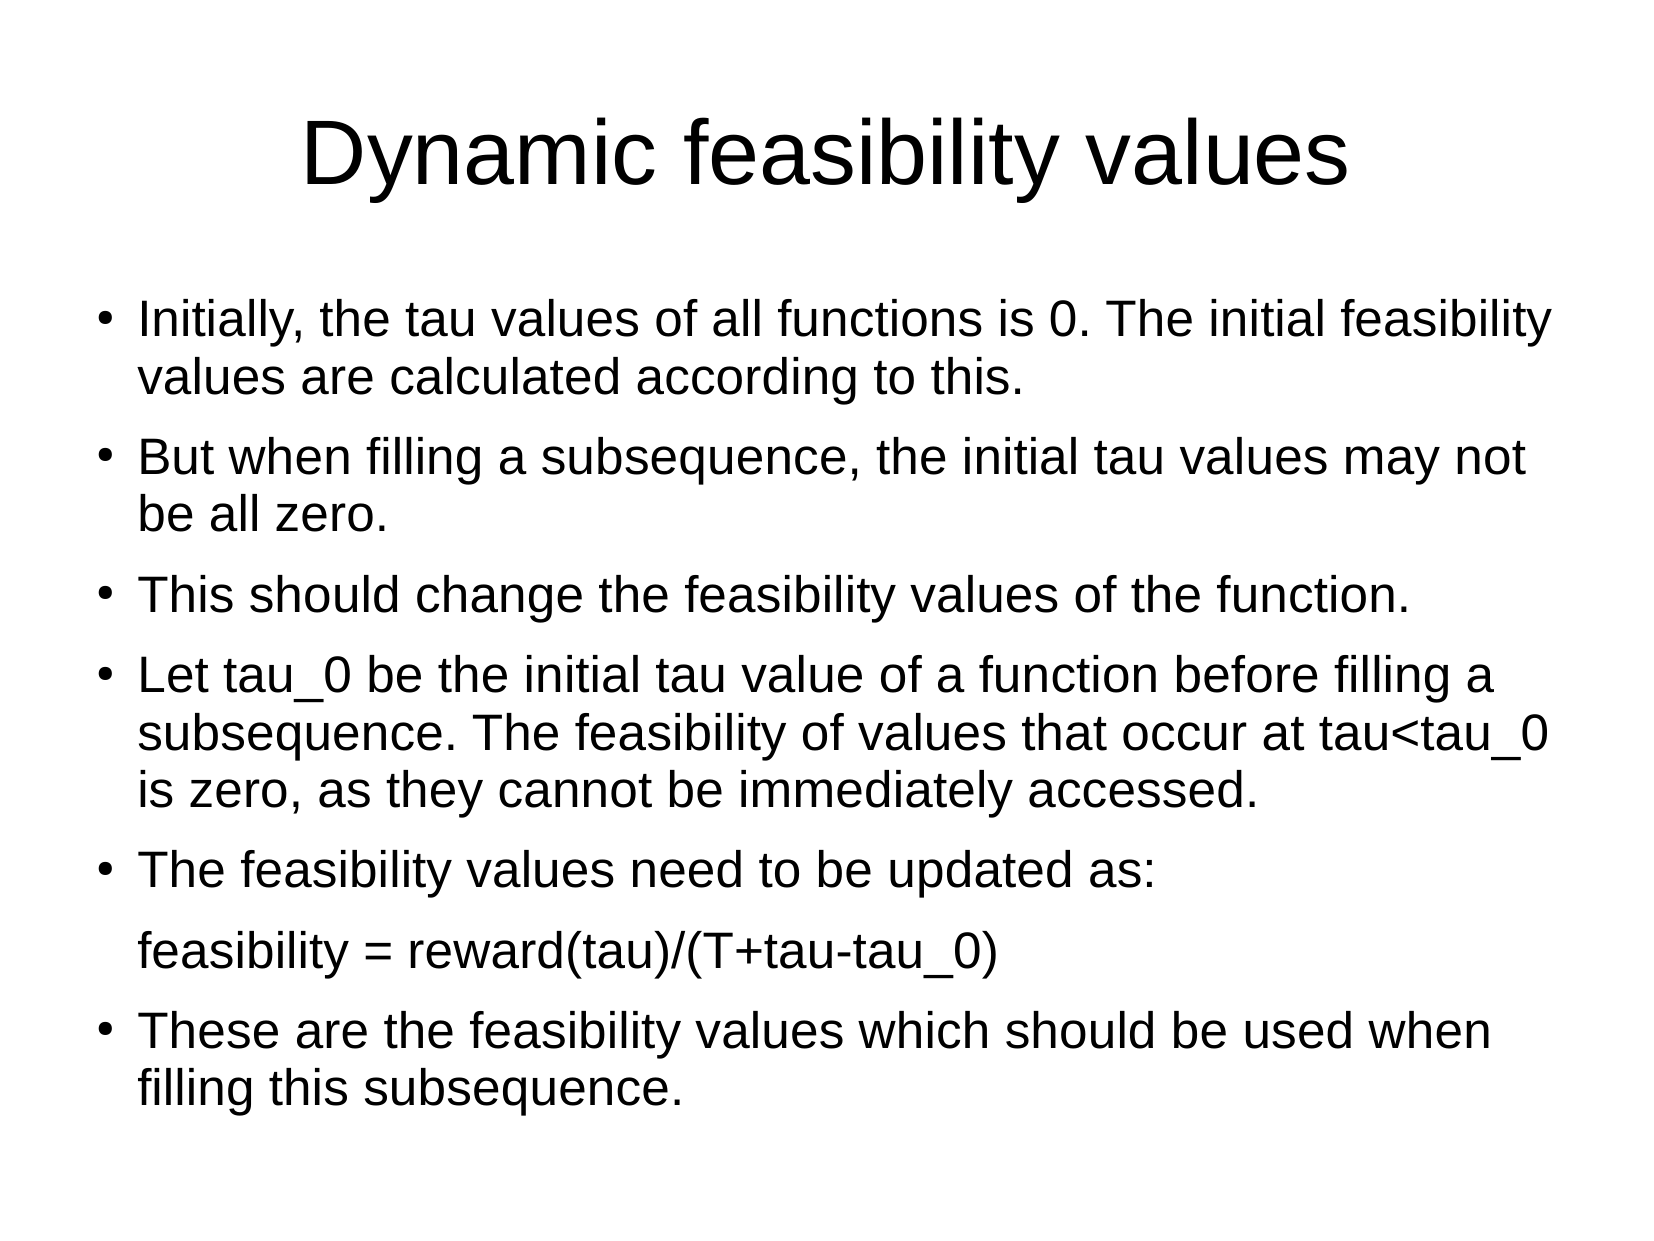

# Dynamic feasibility values
Initially, the tau values of all functions is 0. The initial feasibility values are calculated according to this.
But when filling a subsequence, the initial tau values may not be all zero.
This should change the feasibility values of the function.
Let tau_0 be the initial tau value of a function before filling a subsequence. The feasibility of values that occur at tau<tau_0 is zero, as they cannot be immediately accessed.
The feasibility values need to be updated as:
feasibility = reward(tau)/(T+tau-tau_0)
These are the feasibility values which should be used when filling this subsequence.